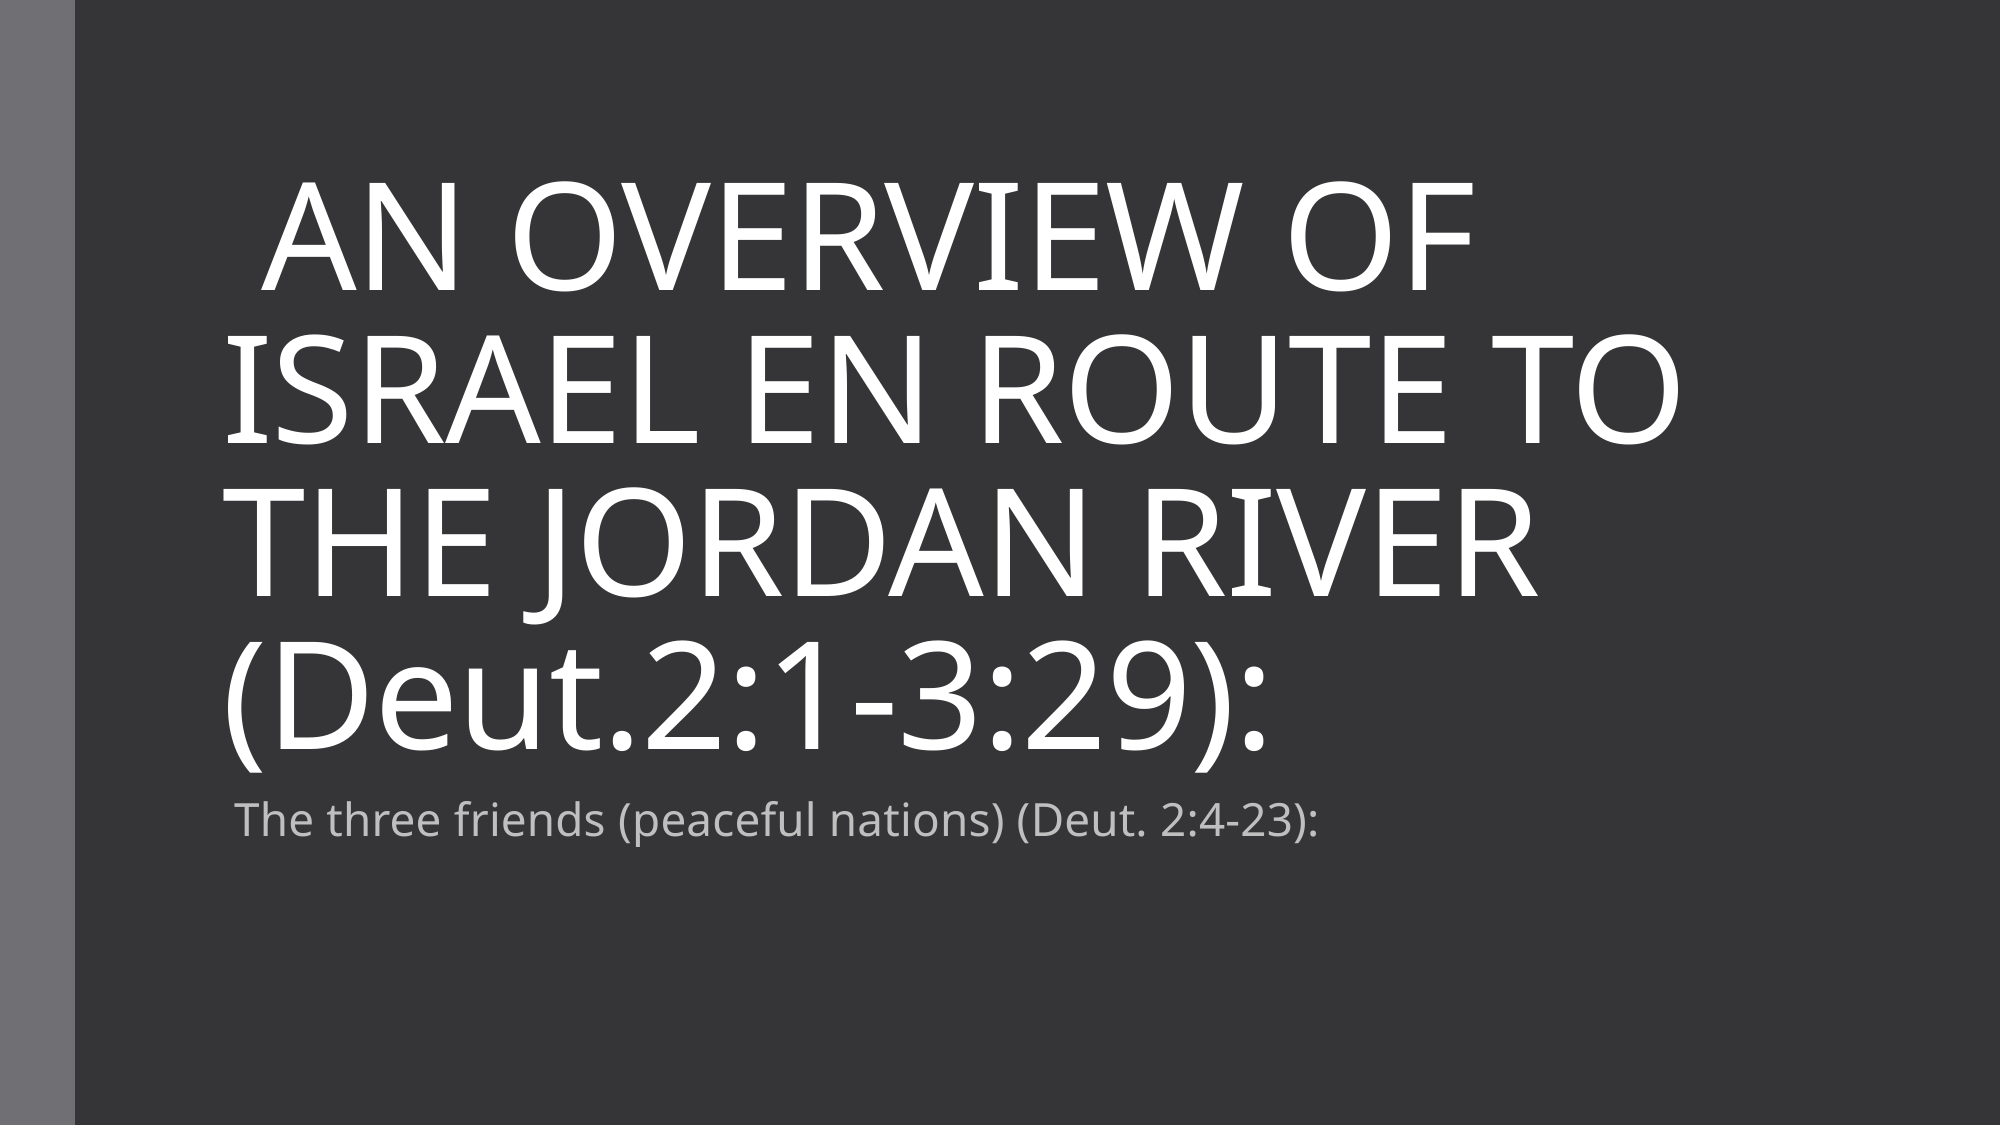

# AN OVERVIEW OF ISRAEL EN ROUTE TO THE JORDAN RIVER (Deut.2:1-3:29):
 The three friends (peaceful nations) (Deut. 2:4-23):